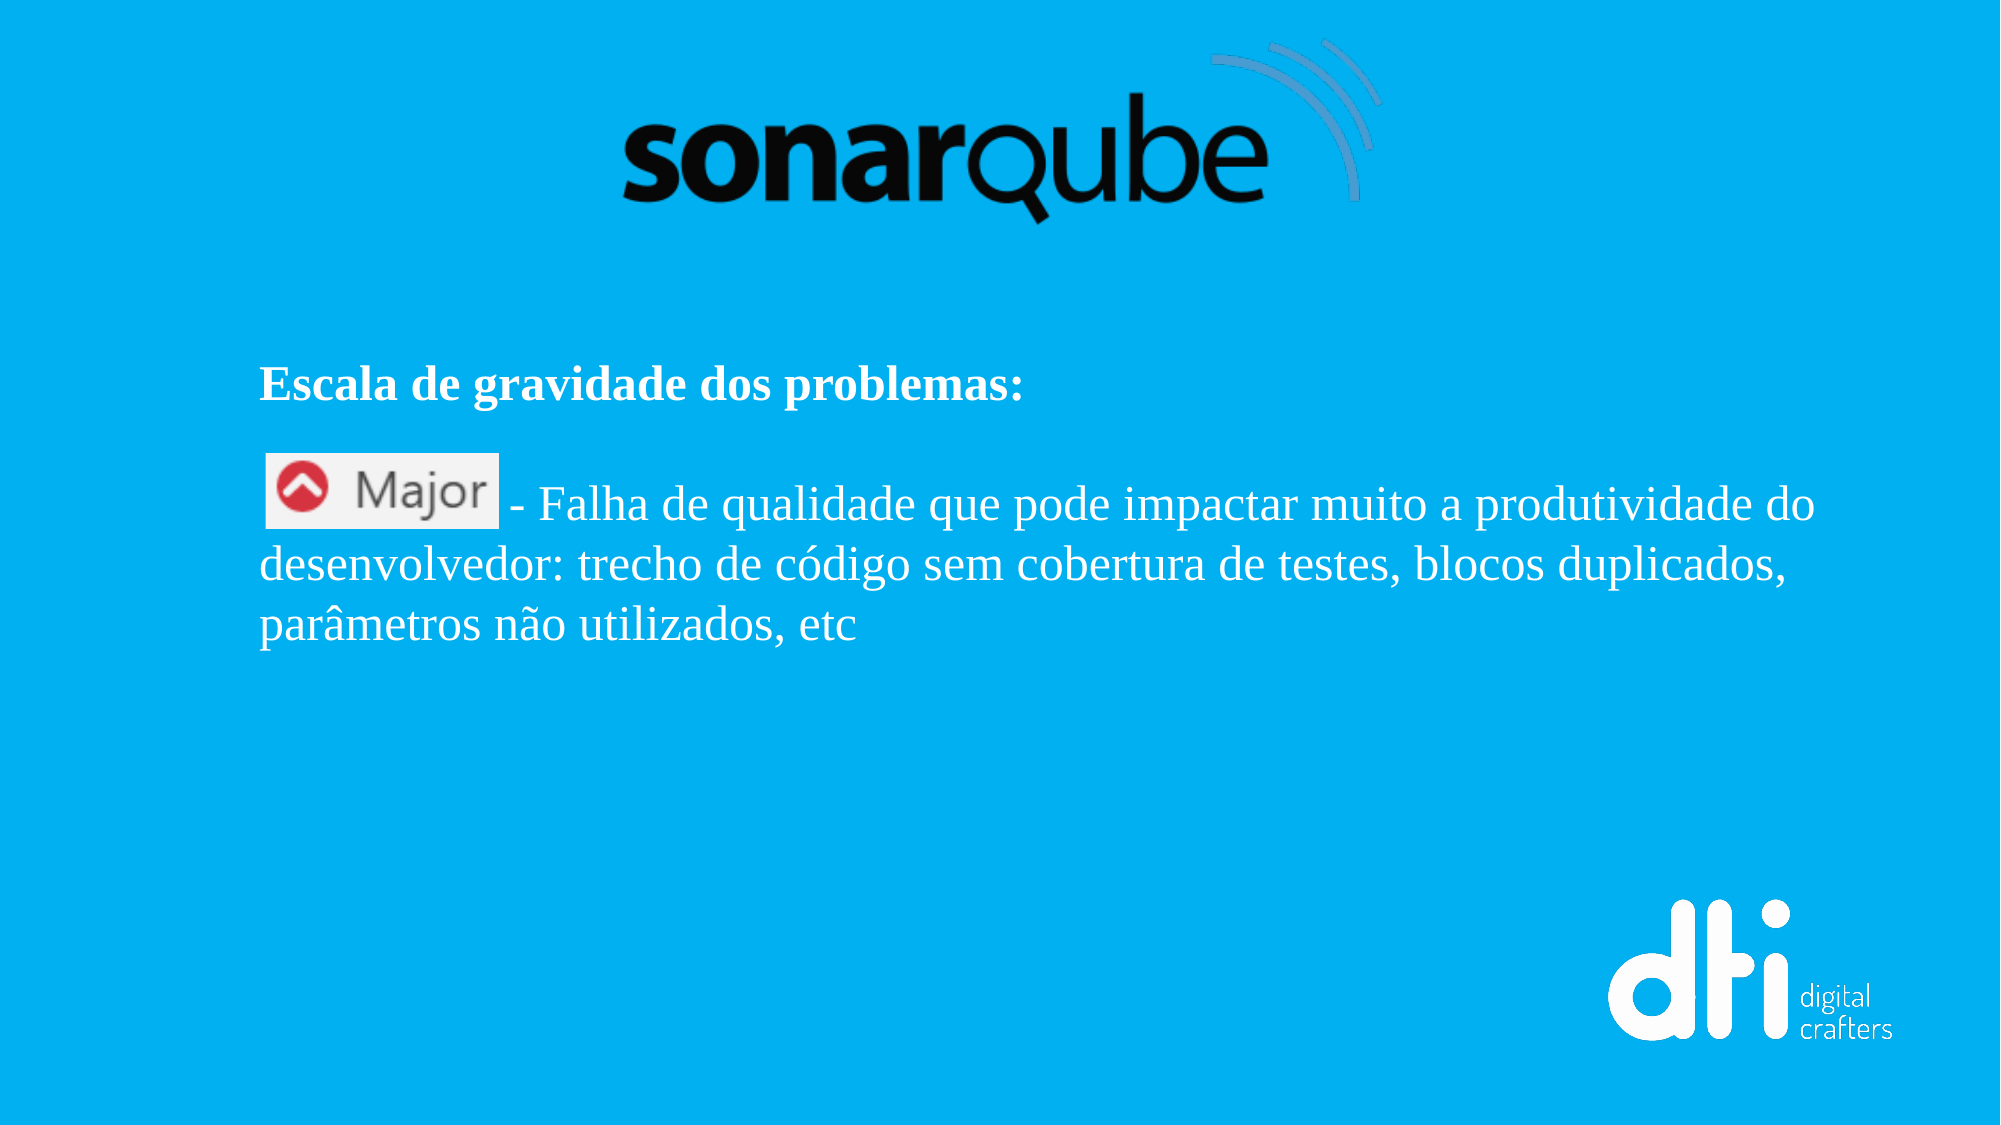

Escala de gravidade dos problemas:
                    - Falha de qualidade que pode impactar muito a produtividade do desenvolvedor: trecho de código sem cobertura de testes, blocos duplicados, parâmetros não utilizados, etc